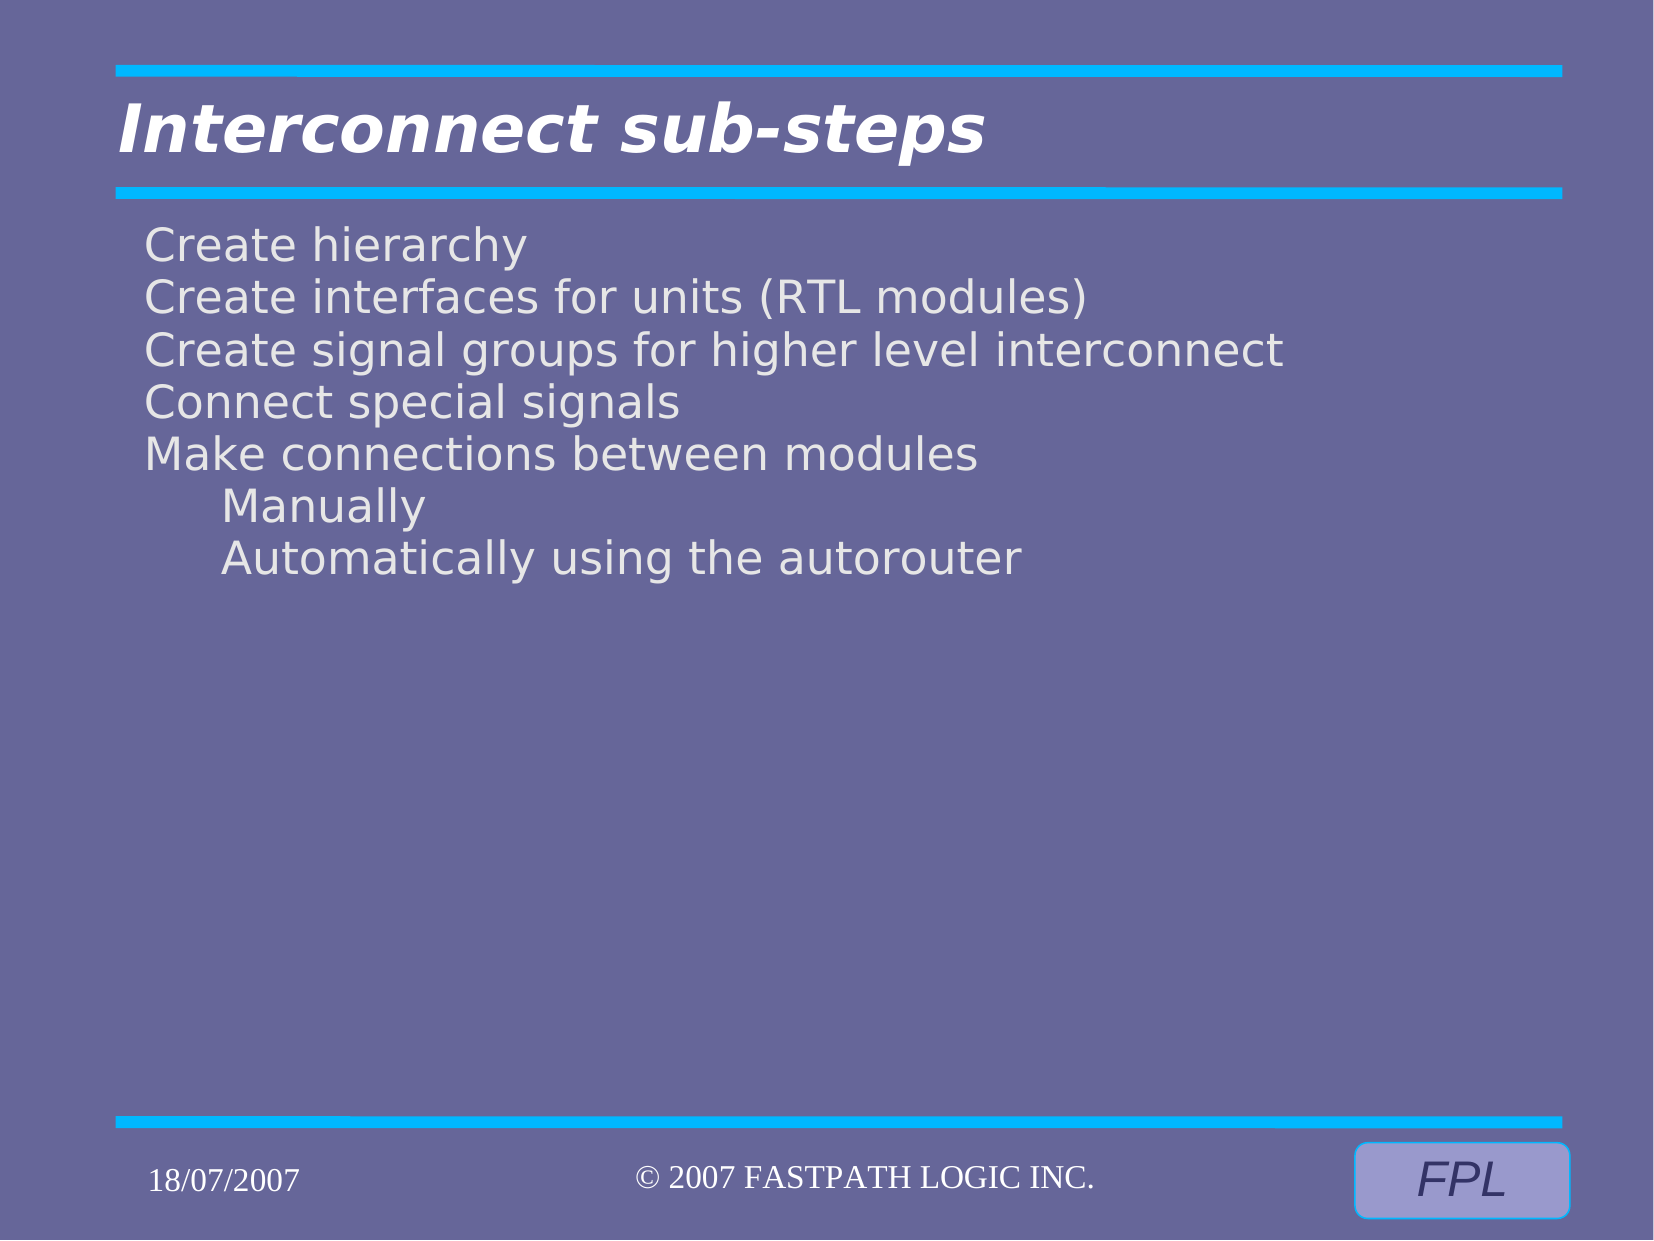

# Interconnect sub-steps
Create hierarchy
Create interfaces for units (RTL modules)
Create signal groups for higher level interconnect
Connect special signals
Make connections between modules
Manually
Automatically using the autorouter
© 2007 FASTPATH LOGIC INC.
18/07/2007